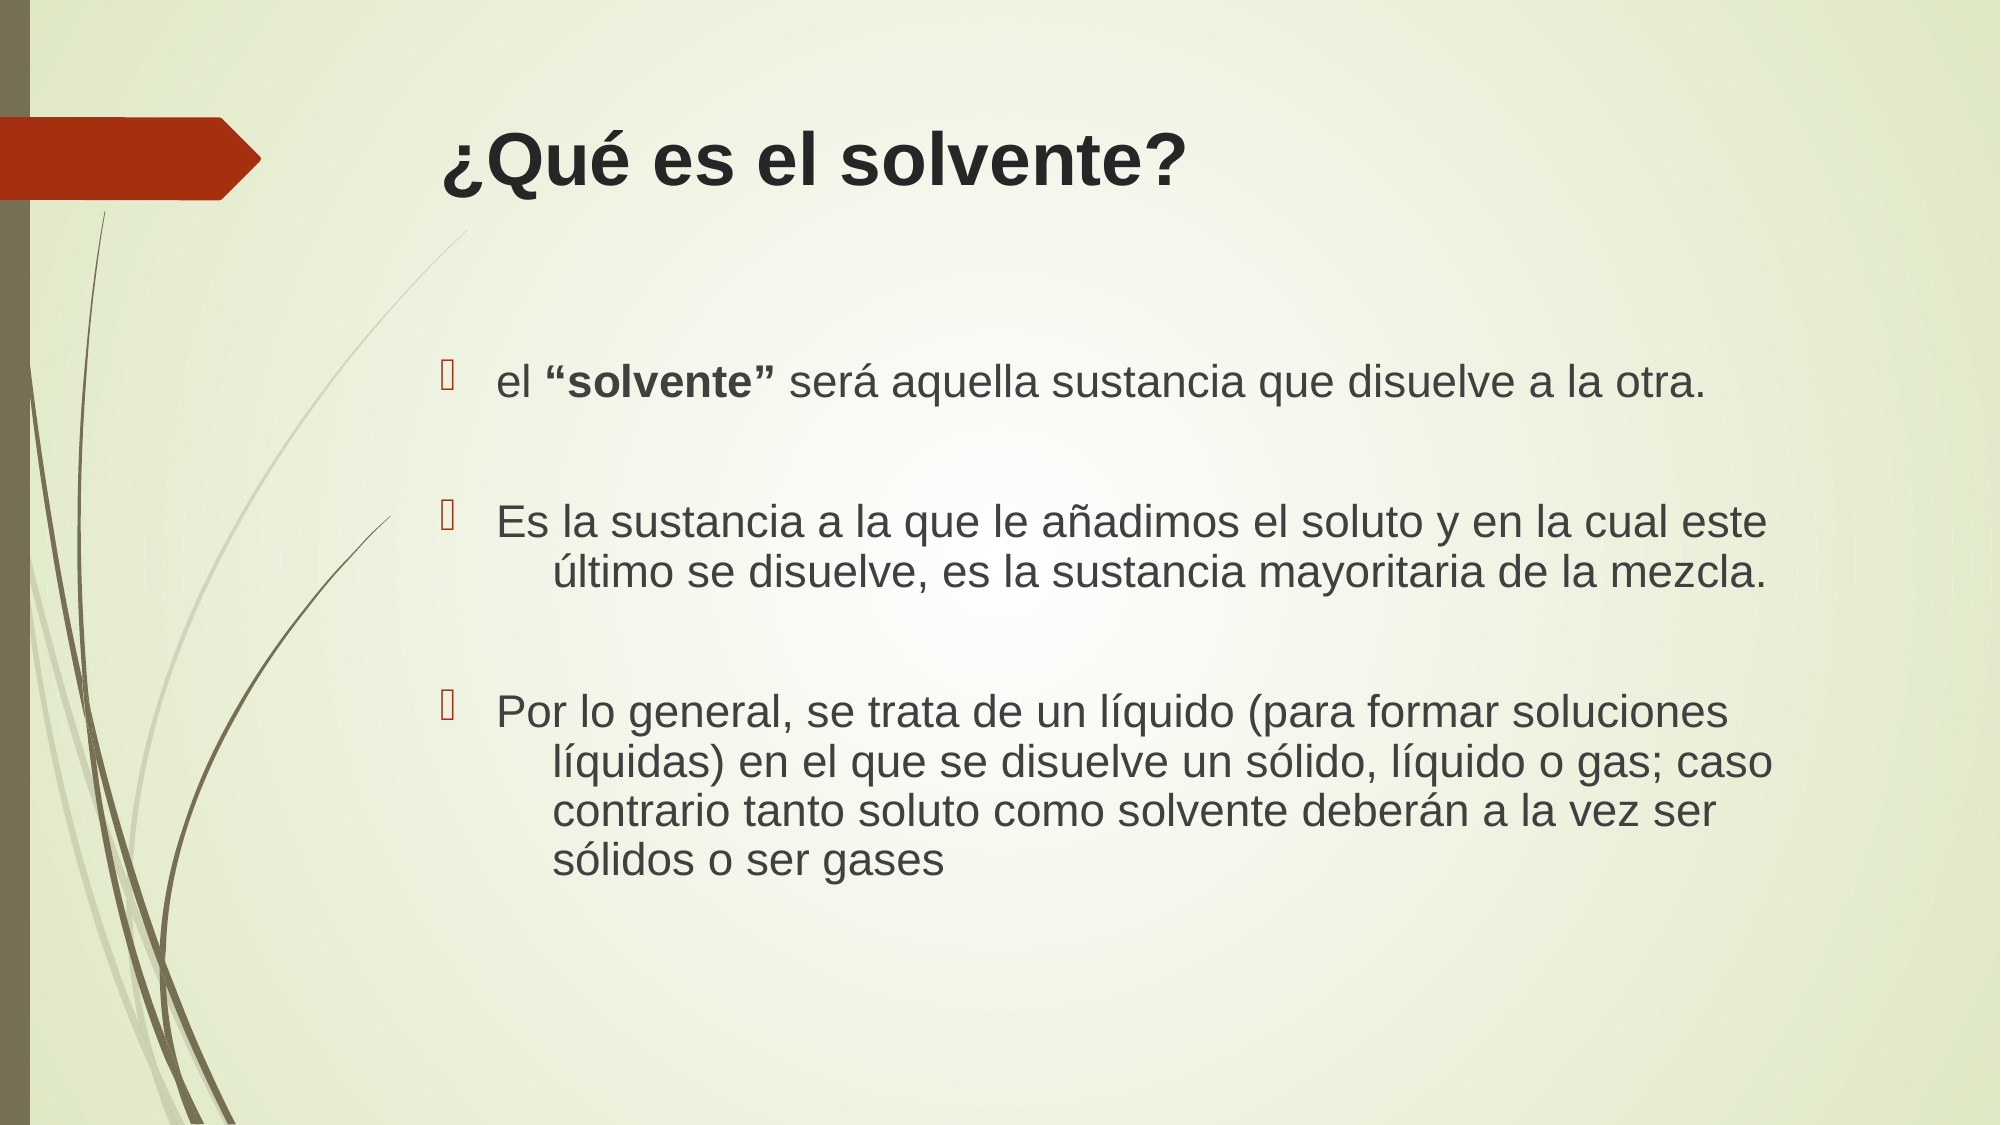

# ¿Qué es el solvente?
el “solvente” será aquella sustancia que disuelve a la otra.
Es la sustancia a la que le añadimos el soluto y en la cual este último se disuelve, es la sustancia mayoritaria de la mezcla.
Por lo general, se trata de un líquido (para formar soluciones líquidas) en el que se disuelve un sólido, líquido o gas; caso contrario tanto soluto como solvente deberán a la vez ser sólidos o ser gases